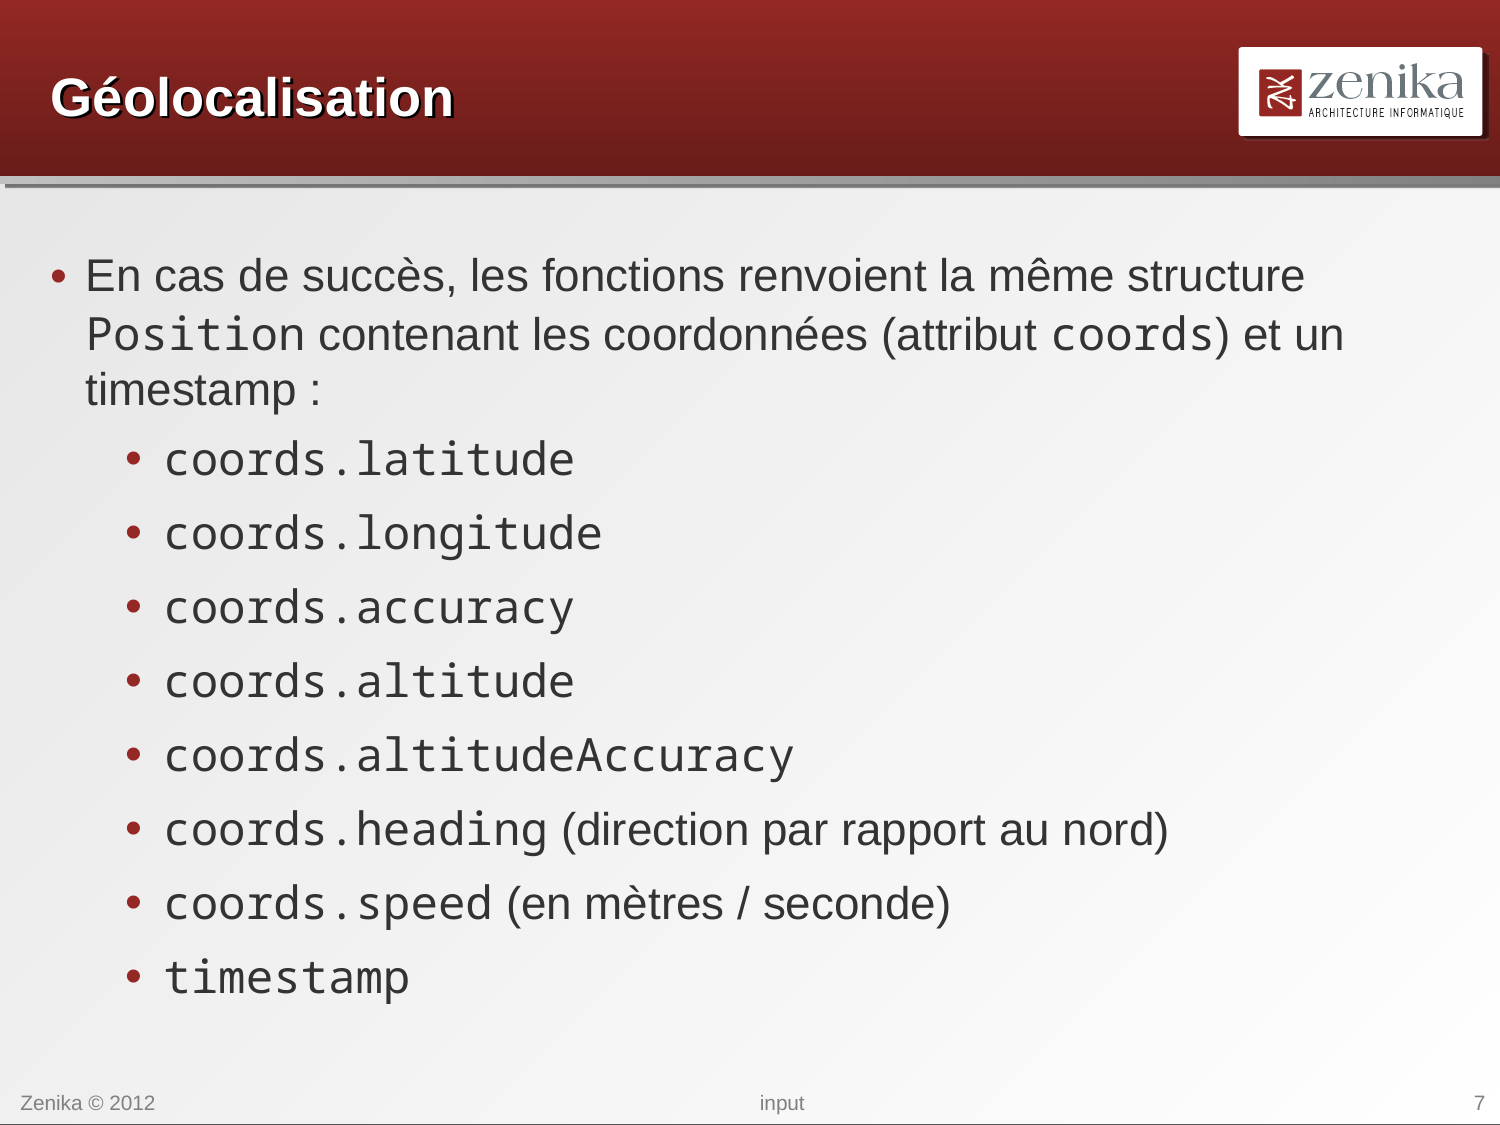

# Géolocalisation
En cas de succès, les fonctions renvoient la même structure Position contenant les coordonnées (attribut coords) et un timestamp :
coords.latitude
coords.longitude
coords.accuracy
coords.altitude
coords.altitudeAccuracy
coords.heading (direction par rapport au nord)
coords.speed (en mètres / seconde)
timestamp